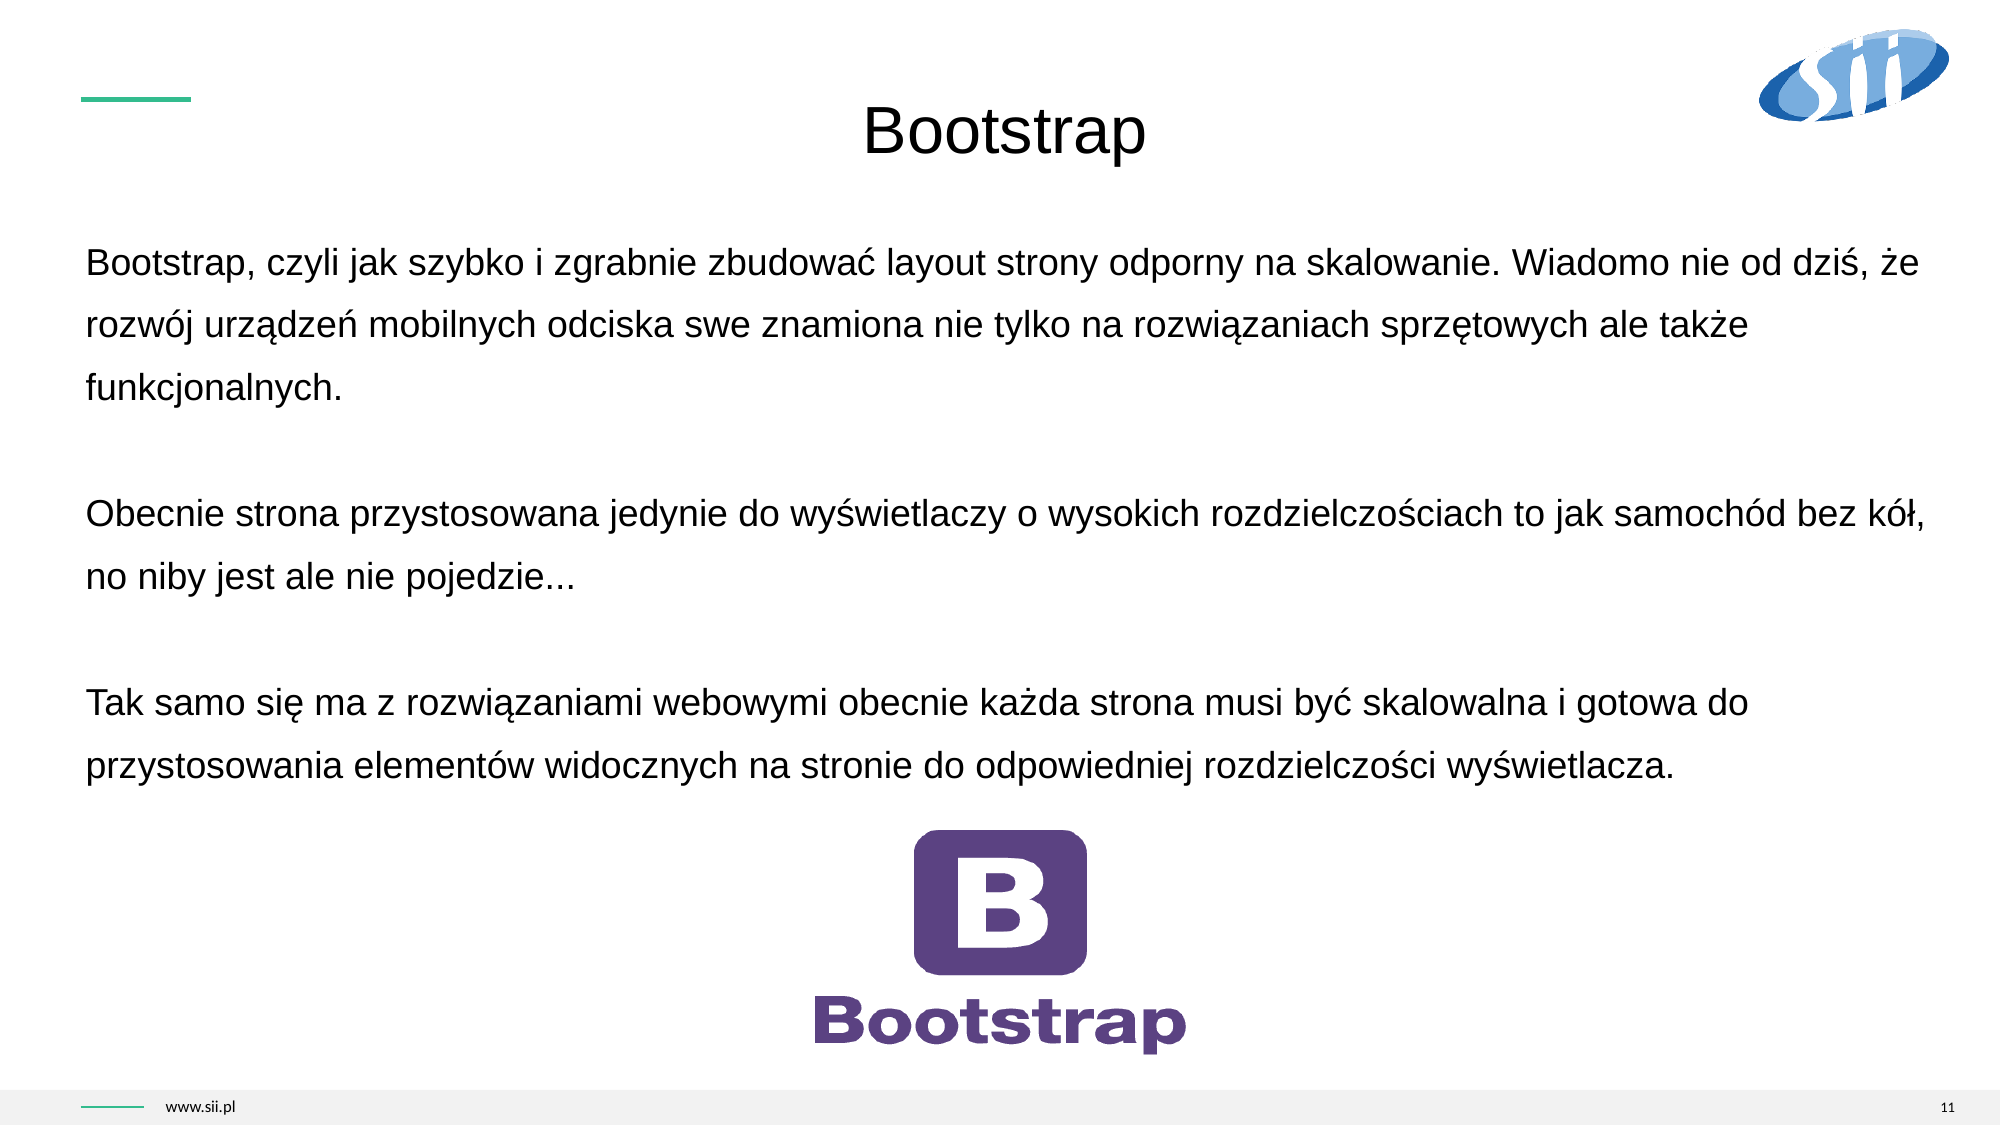

#
Bootstrap
Bootstrap, czyli jak szybko i zgrabnie zbudować layout strony odporny na skalowanie. Wiadomo nie od dziś, że rozwój urządzeń mobilnych odciska swe znamiona nie tylko na rozwiązaniach sprzętowych ale także funkcjonalnych.
Obecnie strona przystosowana jedynie do wyświetlaczy o wysokich rozdzielczościach to jak samochód bez kół, no niby jest ale nie pojedzie...
Tak samo się ma z rozwiązaniami webowymi obecnie każda strona musi być skalowalna i gotowa do przystosowania elementów widocznych na stronie do odpowiedniej rozdzielczości wyświetlacza.